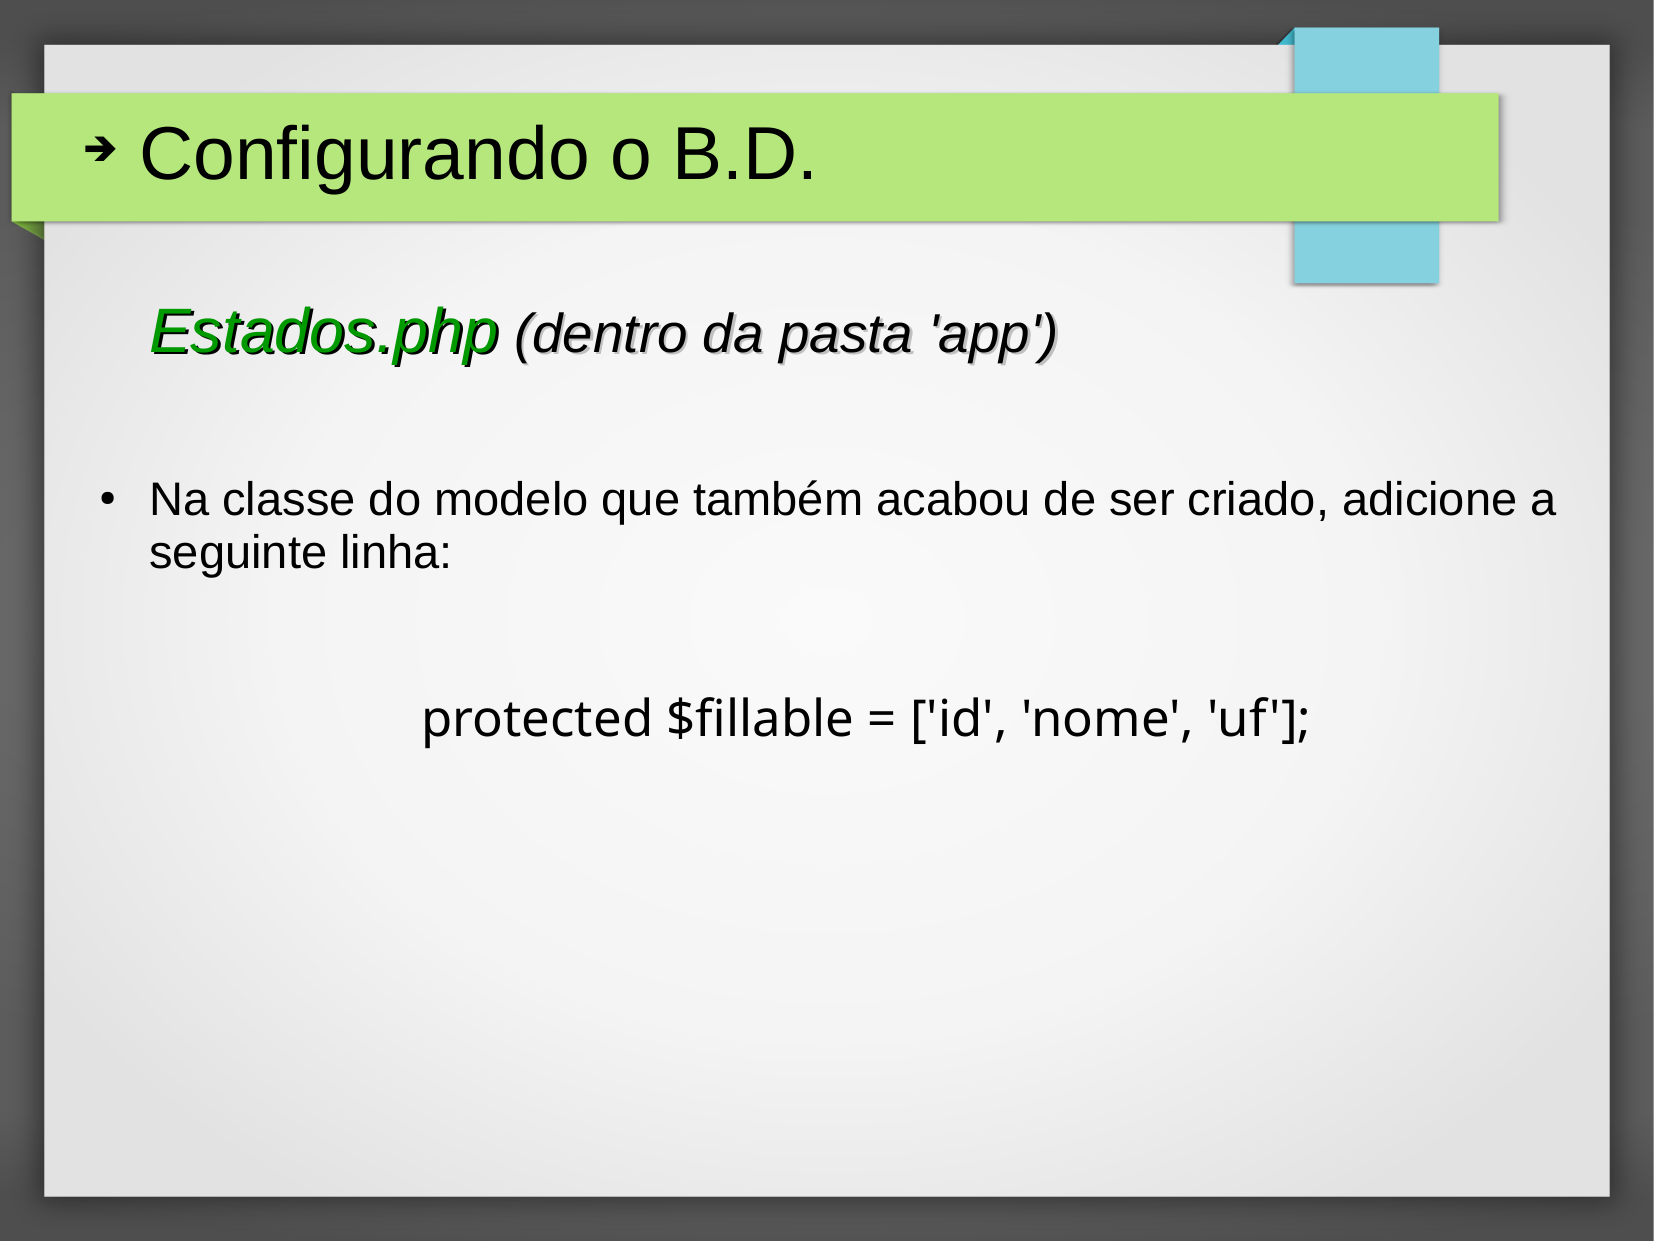

# Configurando o B.D.
Estados.php (dentro da pasta 'app')
Na classe do modelo que também acabou de ser criado, adicione a seguinte linha:
 protected $fillable = ['id', 'nome', 'uf'];